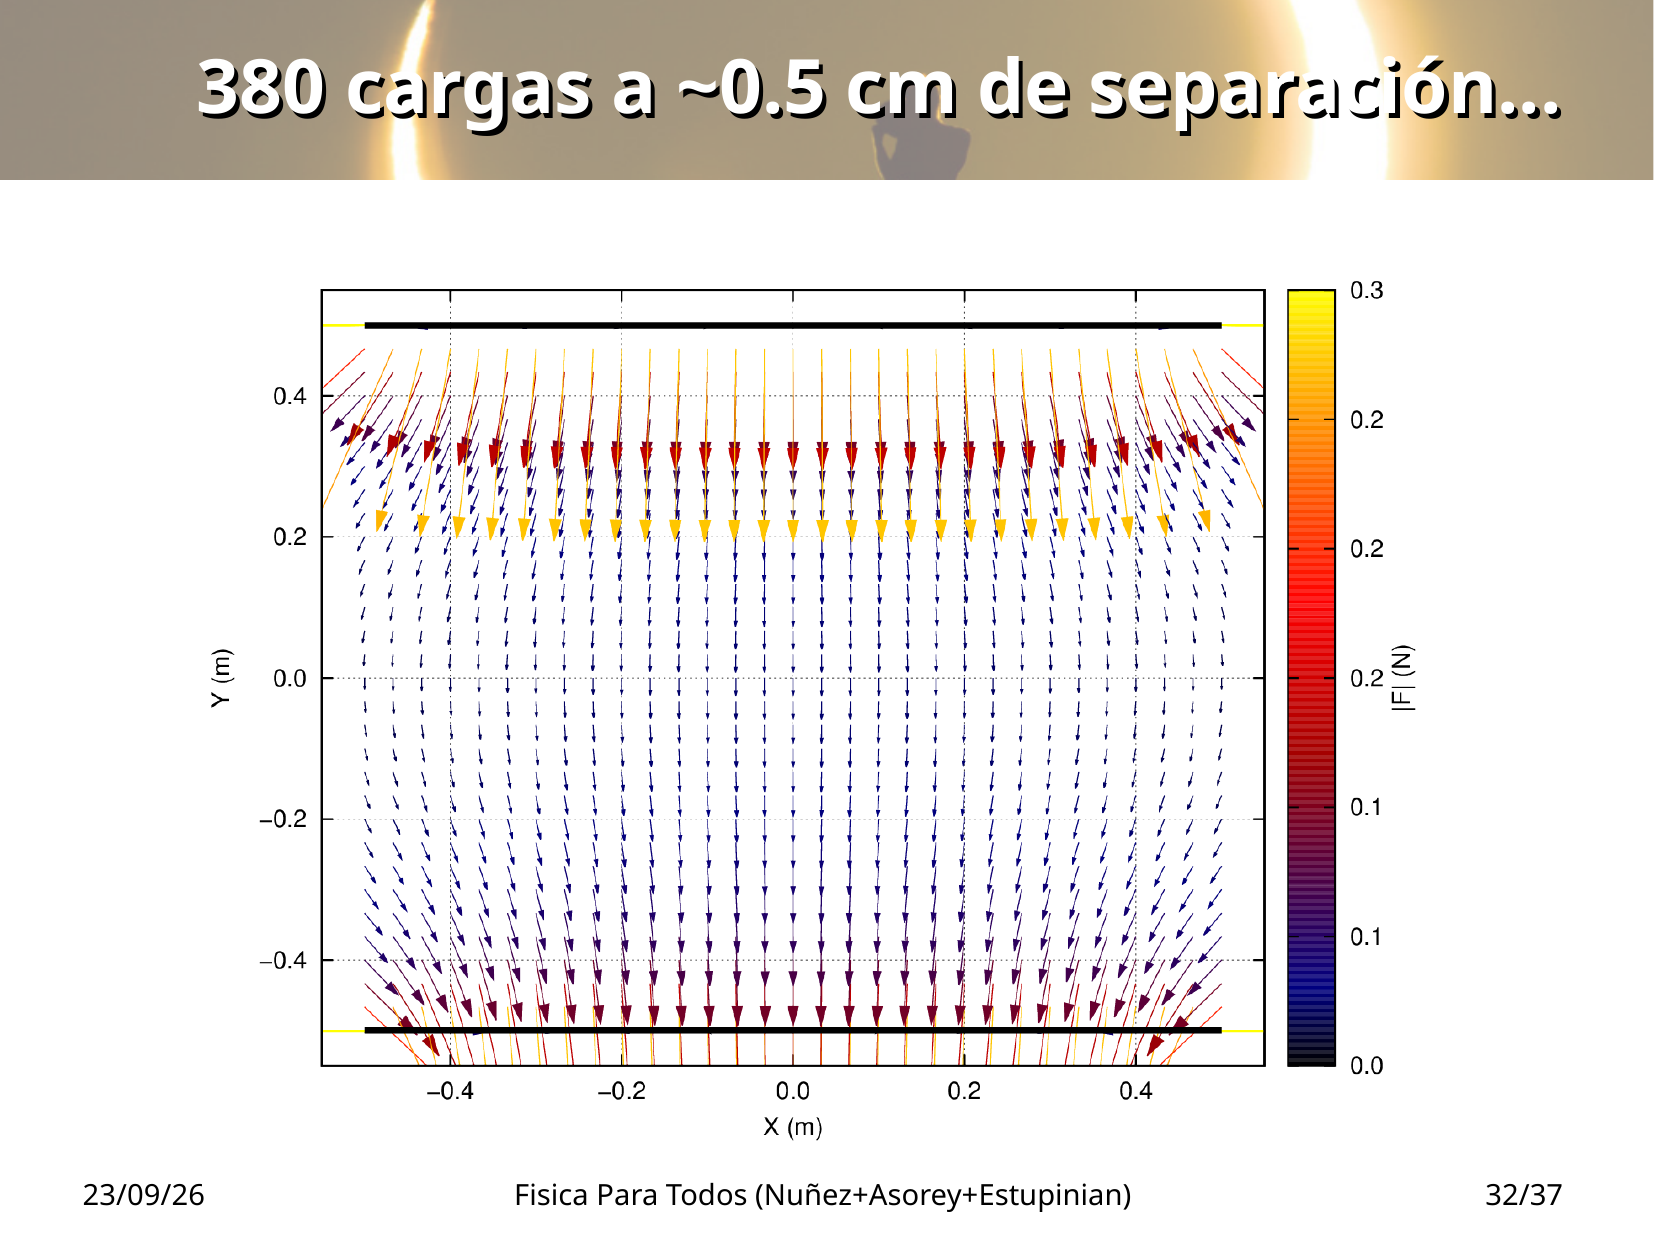

# 380 cargas a ~0.5 cm de separación...
Fisica Para Todos (Nuñez+Asorey+Estupinian)
32